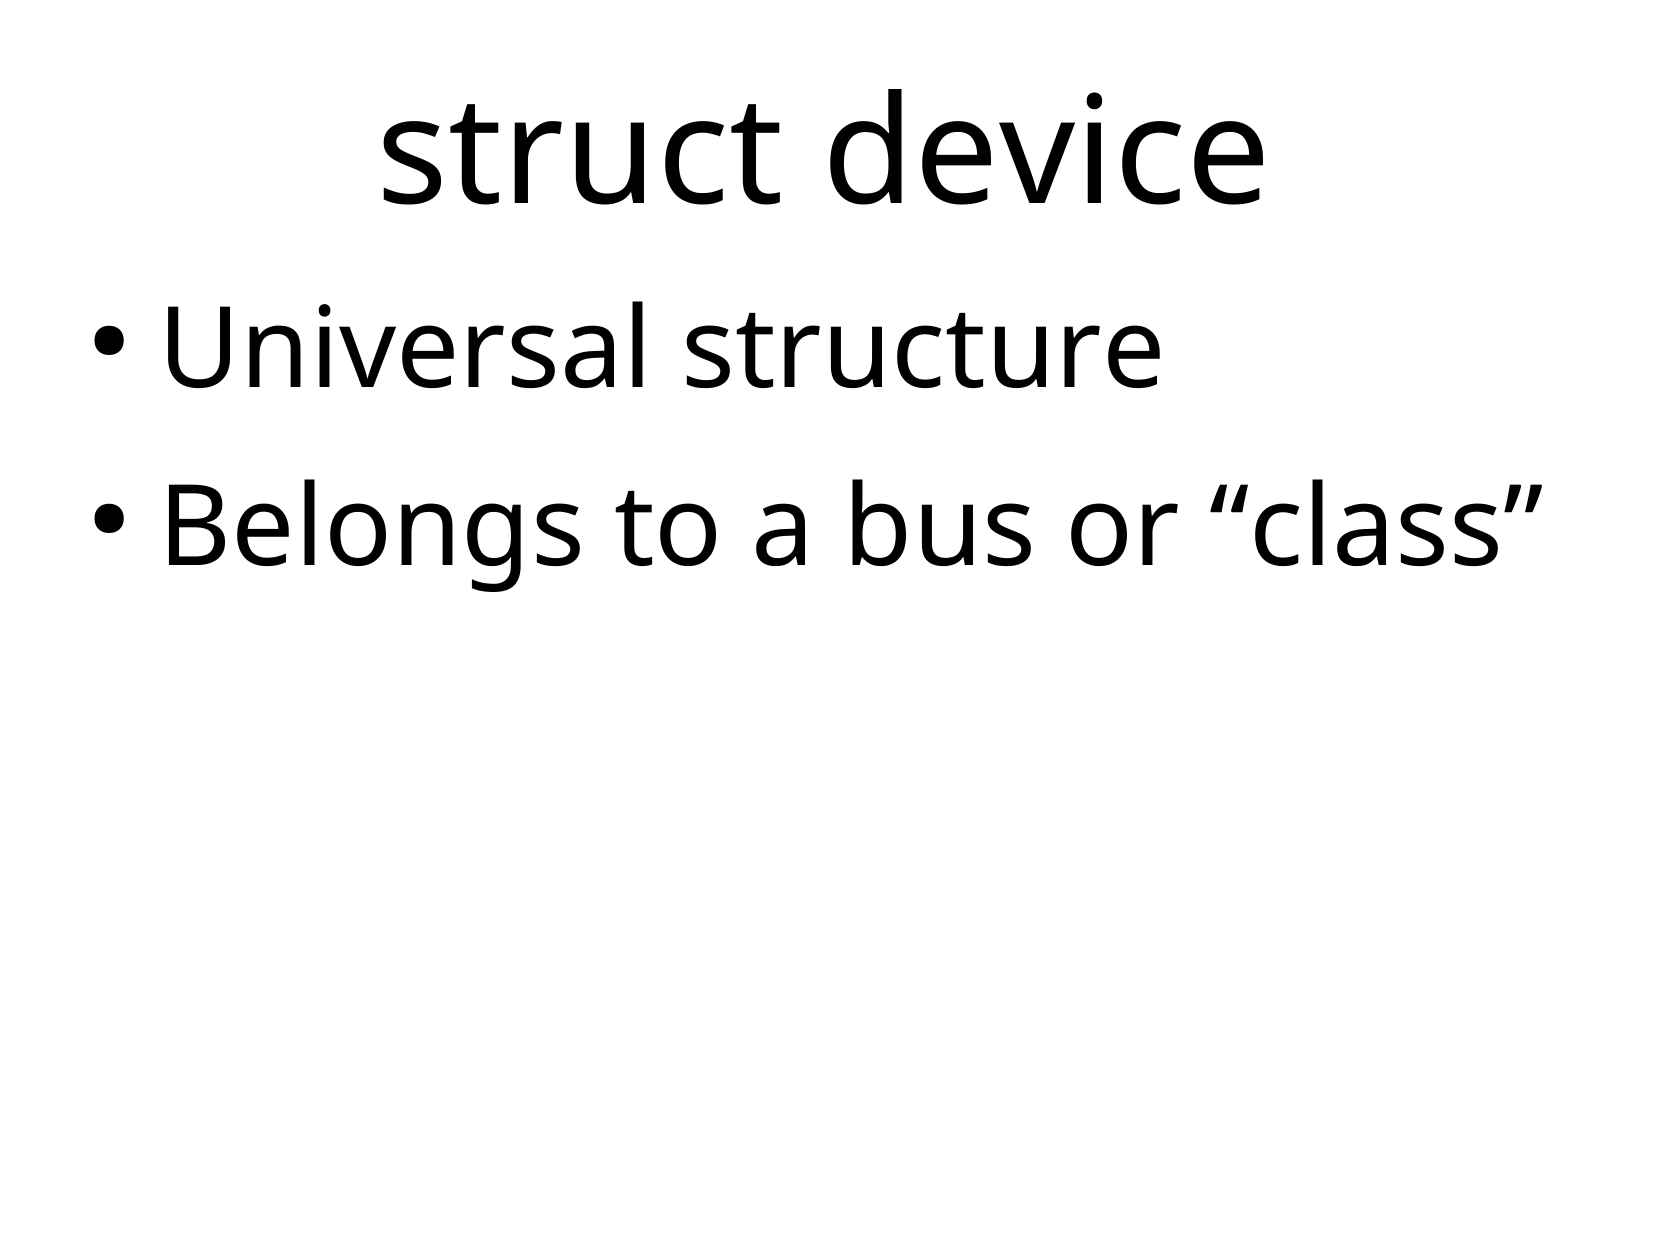

struct device
 Universal structure
 Belongs to a bus or “class”